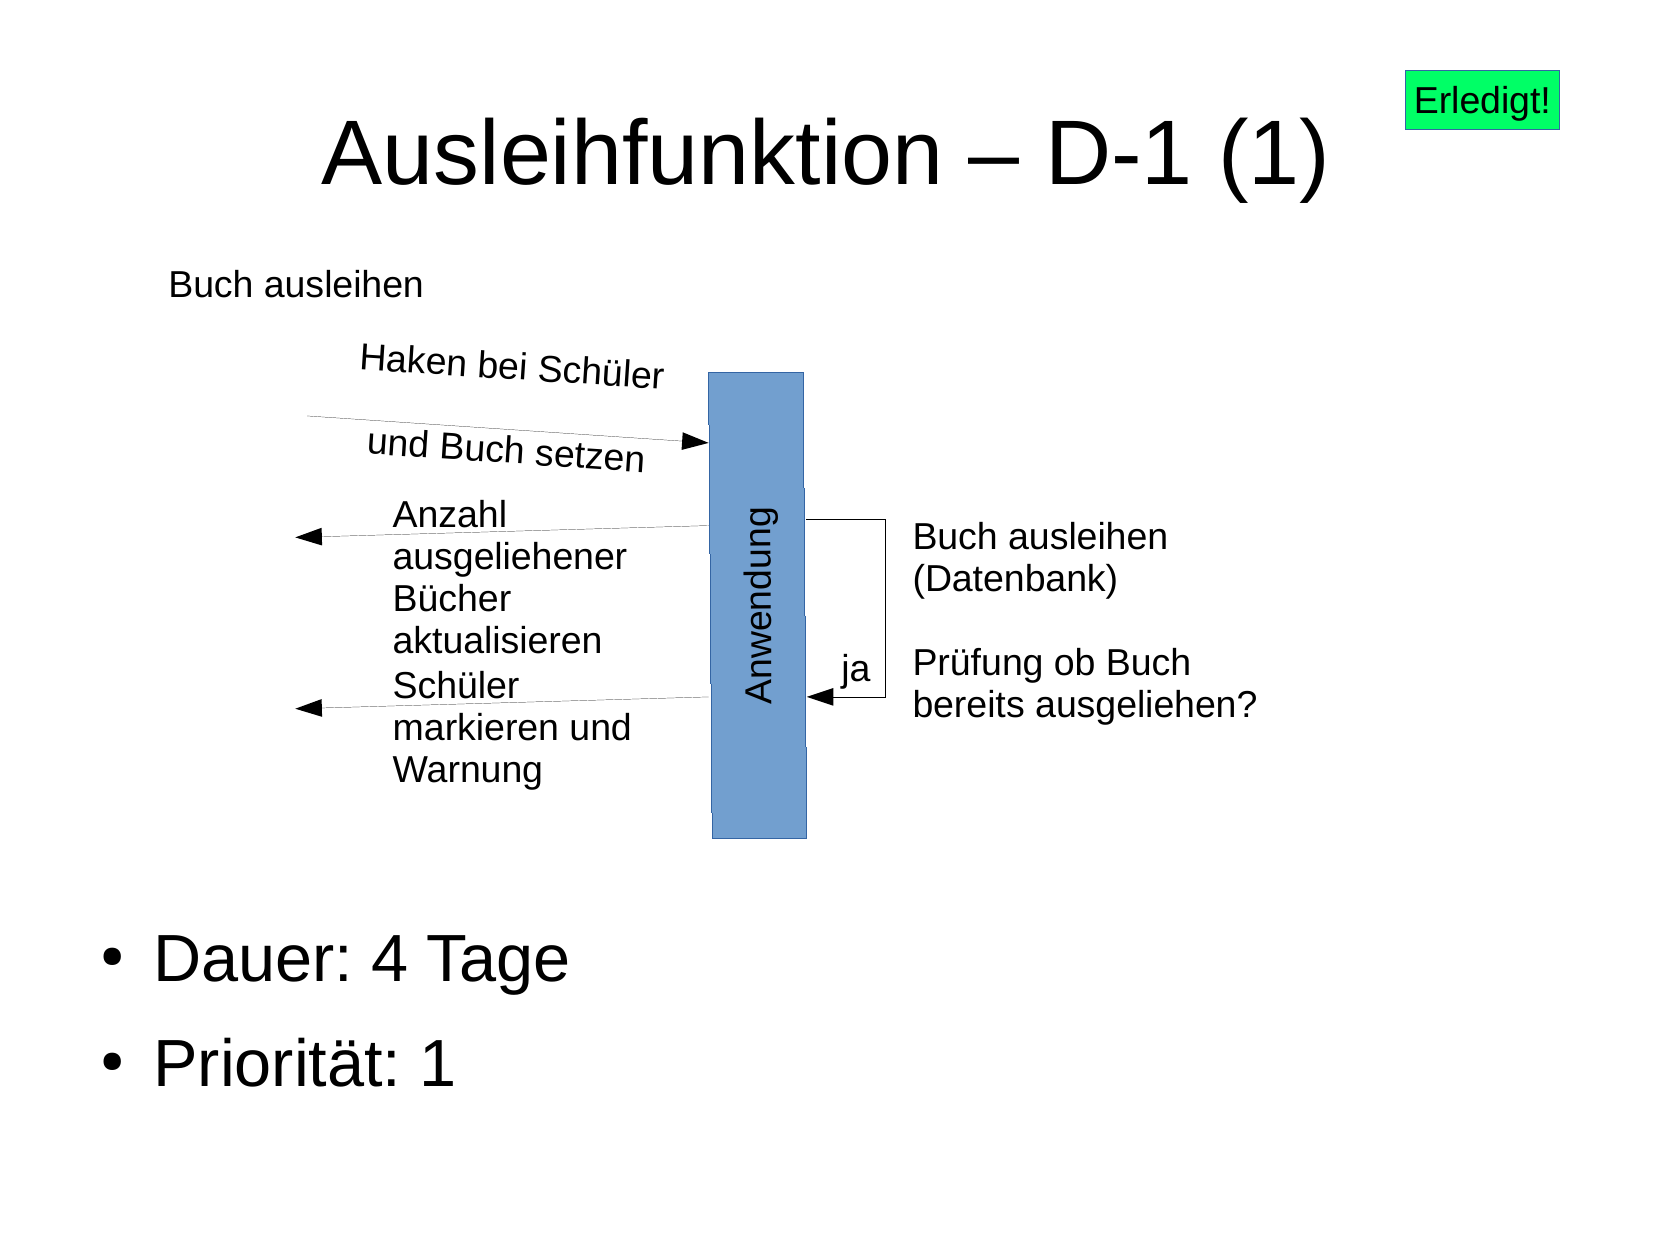

# Ausleihfunktion – D-1 (1)
Erledigt!
Buch ausleihen
Haken bei Schüler
und Buch setzen
Anzahl ausgeliehener Bücher aktualisieren
Buch ausleihen (Datenbank)
Prüfung ob Buch bereits ausgeliehen?
Anwendung
ja
Schüler markieren und Warnung
Dauer: 4 Tage
Priorität: 1